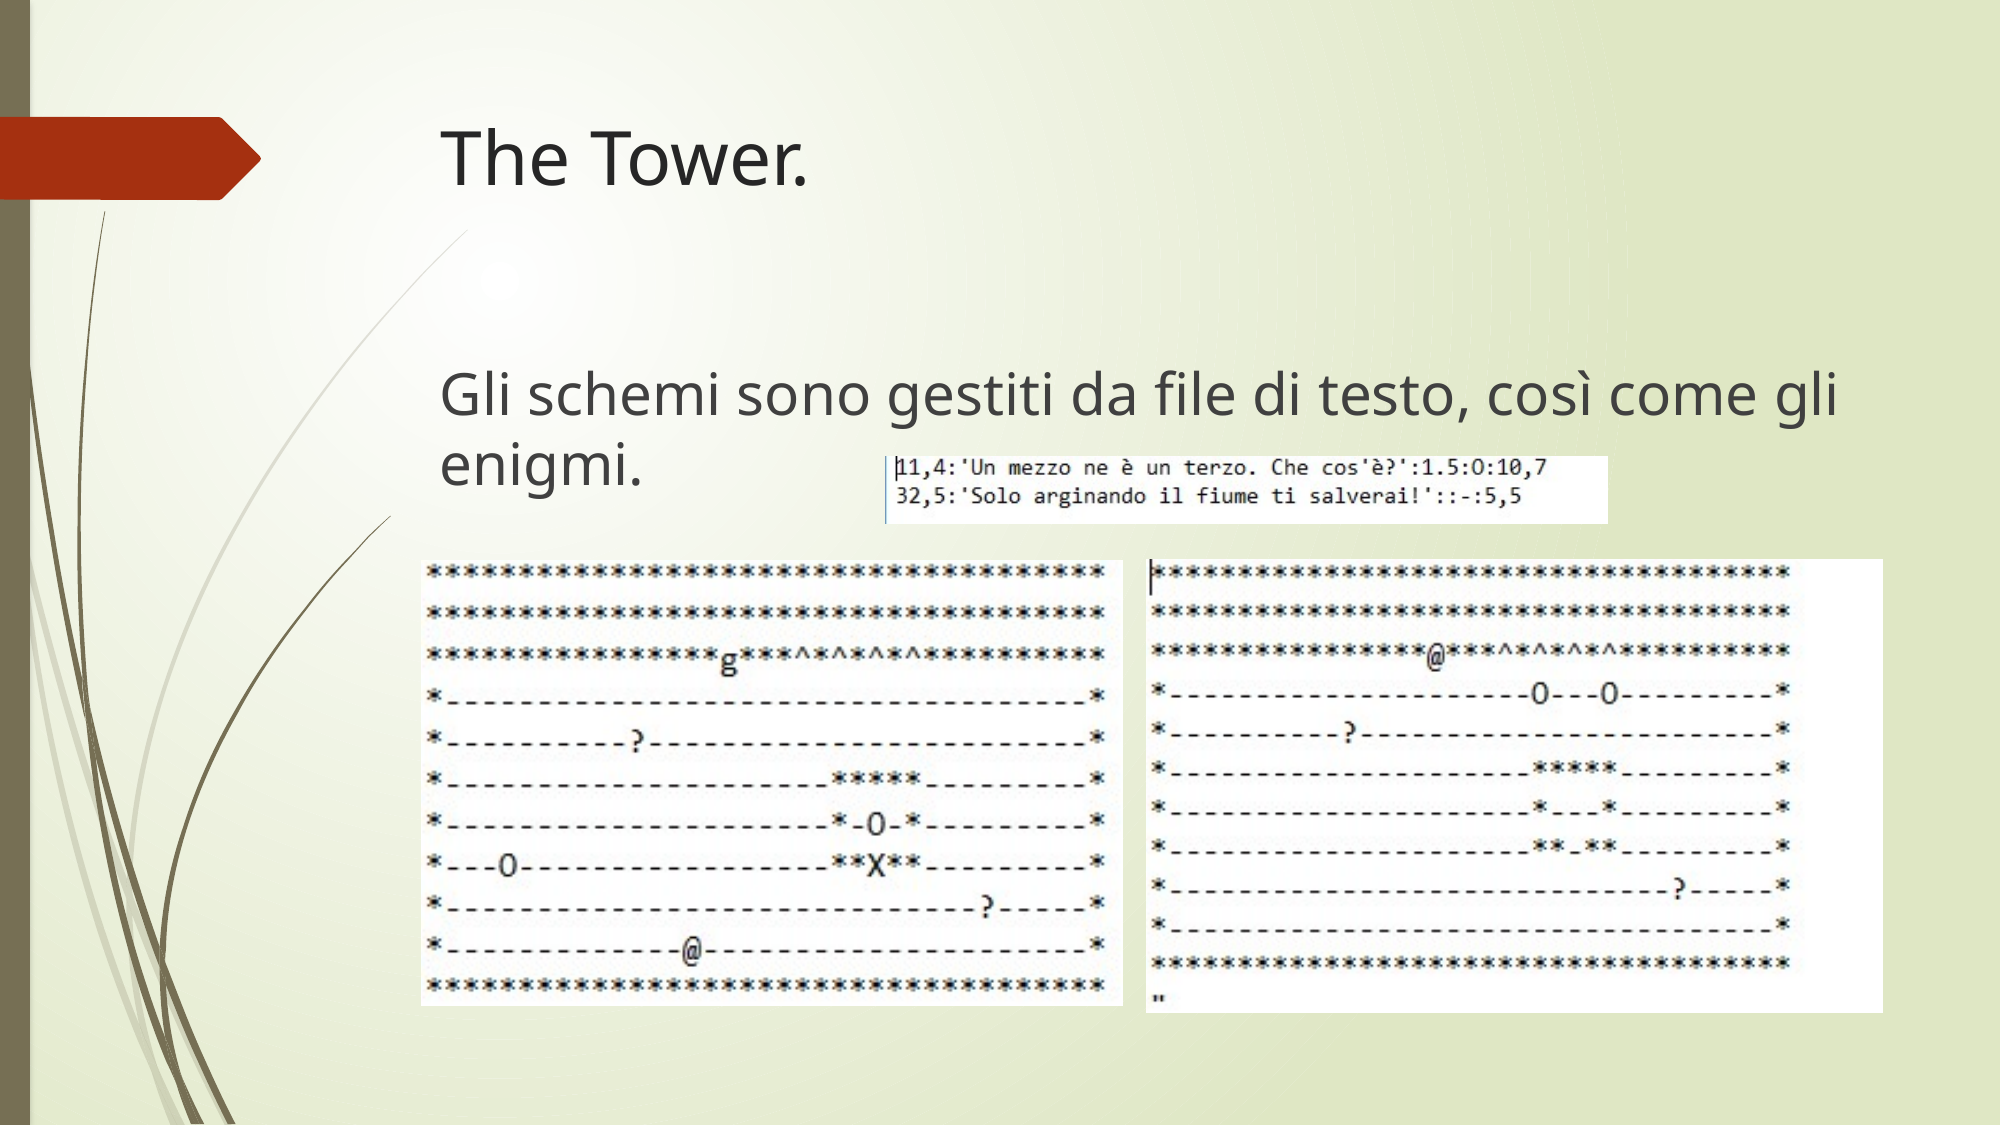

# The Tower.
Gli schemi sono gestiti da file di testo, così come gli enigmi.